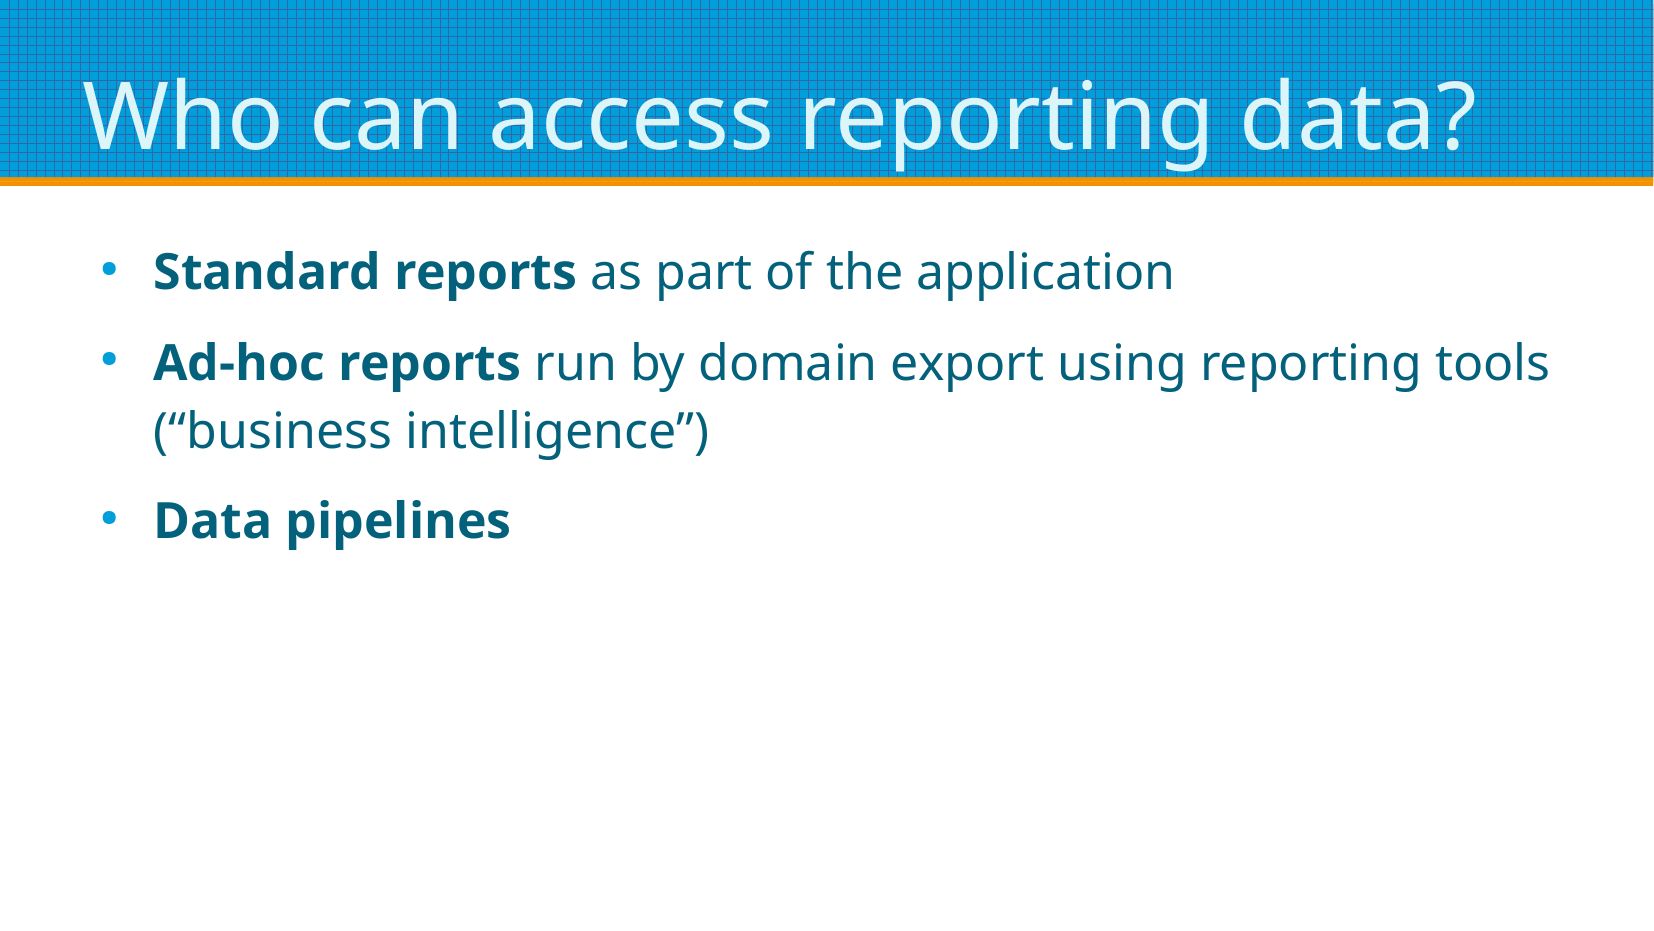

# Who can access reporting data?
Standard reports as part of the application
Ad-hoc reports run by domain export using reporting tools (“business intelligence”)
Data pipelines